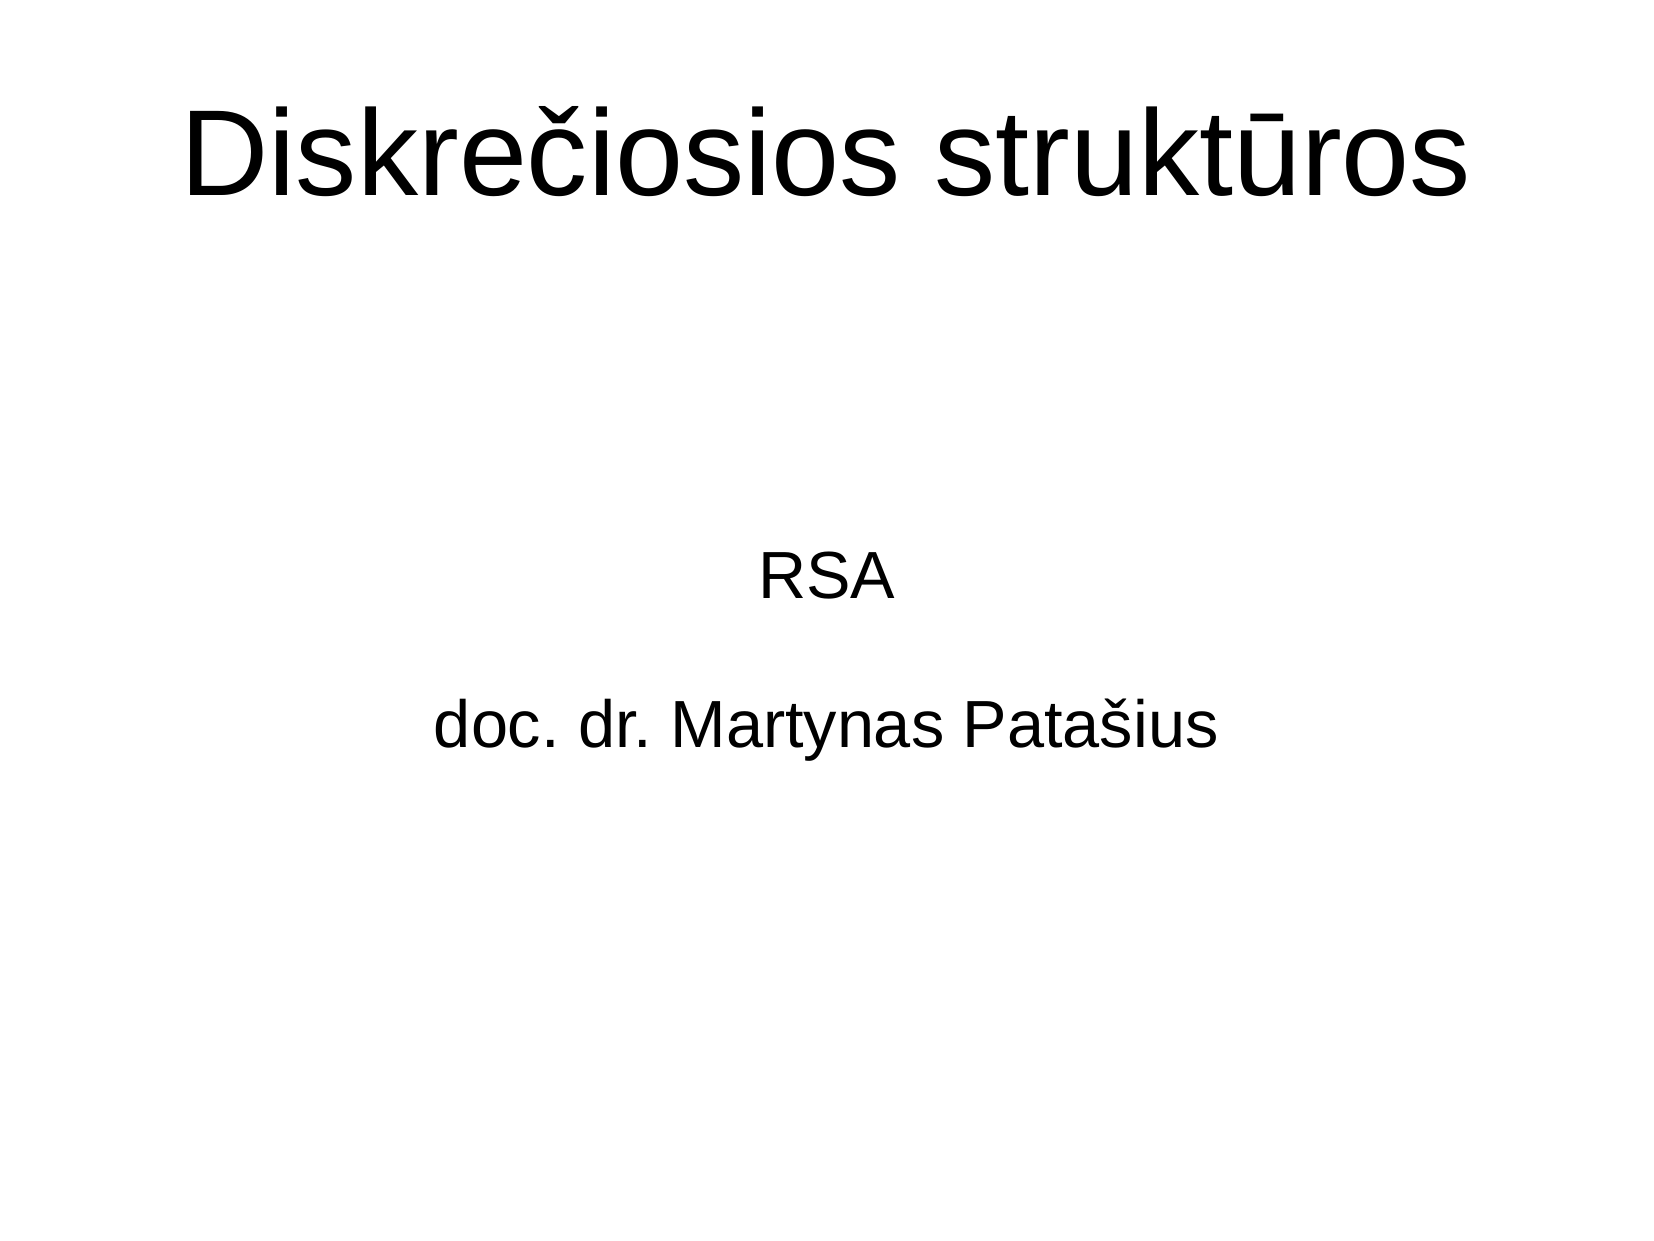

# Diskrečiosios struktūros
RSA
doc. dr. Martynas Patašius